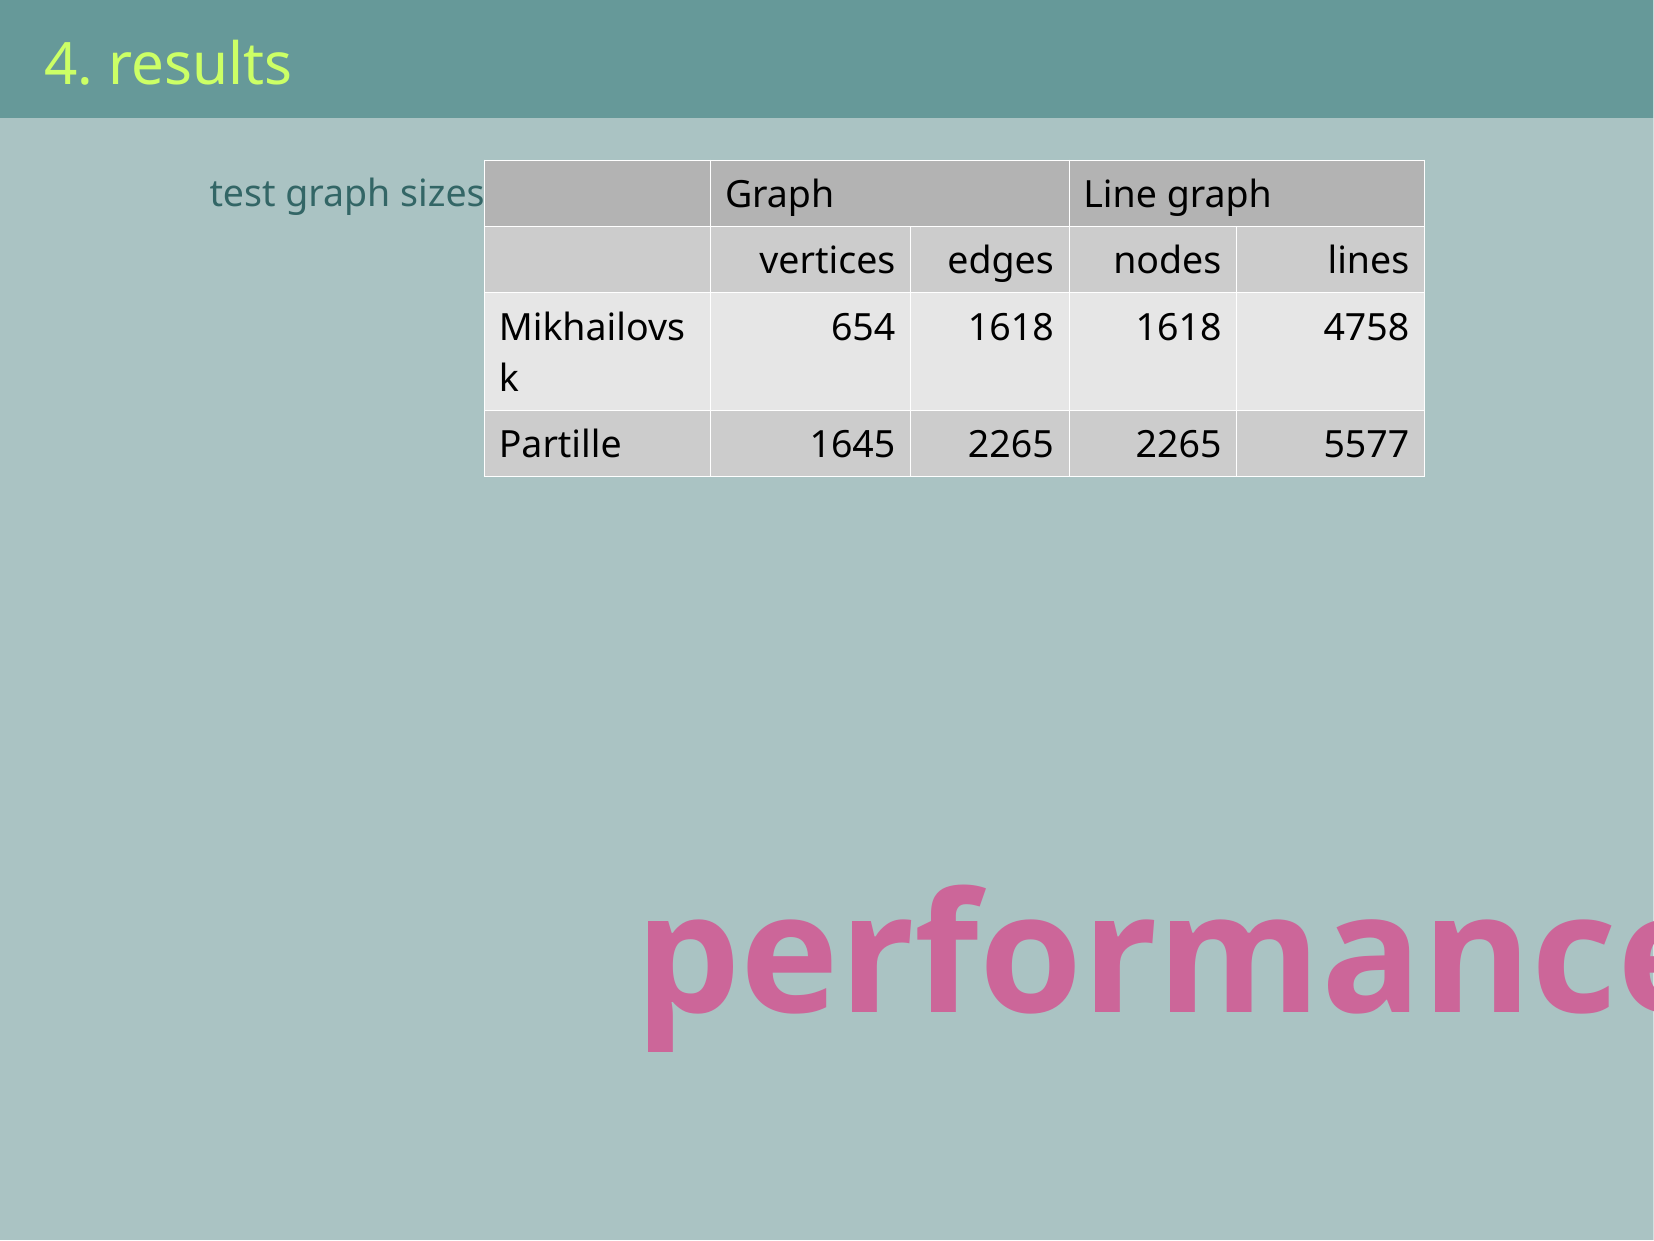

4. results
test graph sizes
| | Graph | | Line graph | |
| --- | --- | --- | --- | --- |
| | vertices | edges | nodes | lines |
| Mikhailovsk | 654 | 1618 | 1618 | 4758 |
| Partille | 1645 | 2265 | 2265 | 5577 |
performance